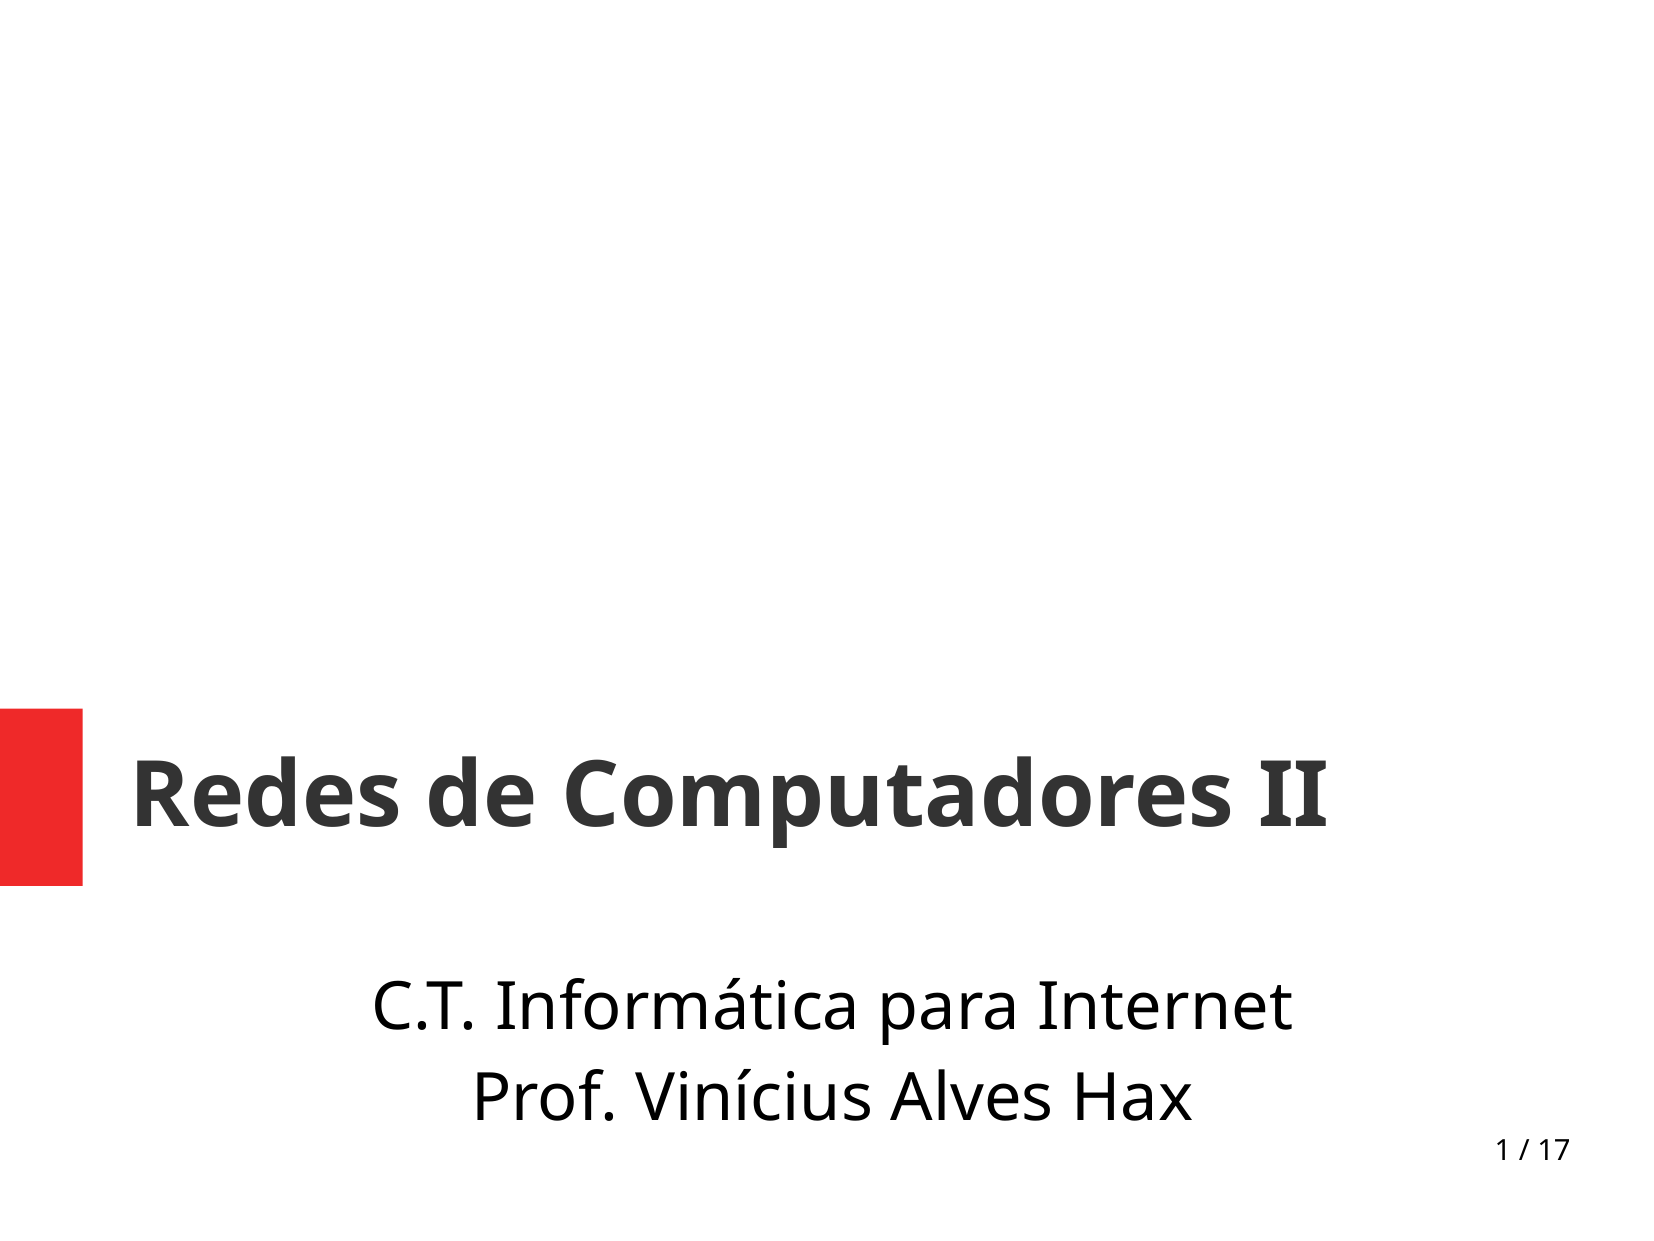

# Redes de Computadores II
C.T. Informática para Internet
Prof. Vinícius Alves Hax
1